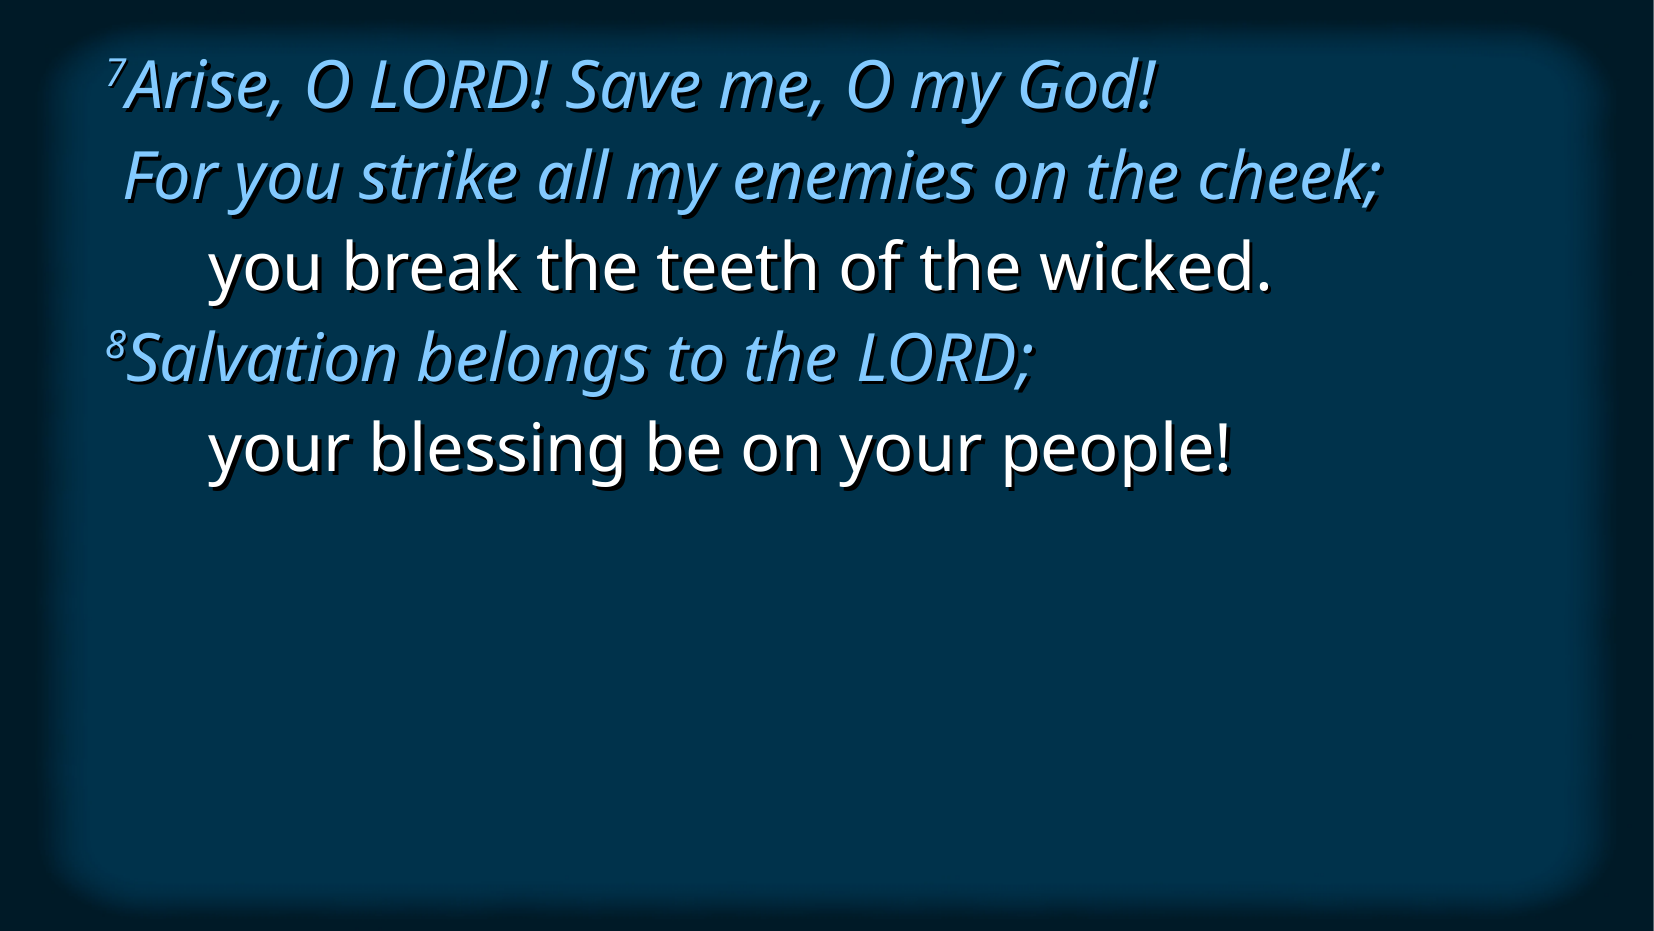

7Arise, O Lord! Save me, O my God!
 For you strike all my enemies on the cheek;
 you break the teeth of the wicked.
8Salvation belongs to the Lord;
 your blessing be on your people!